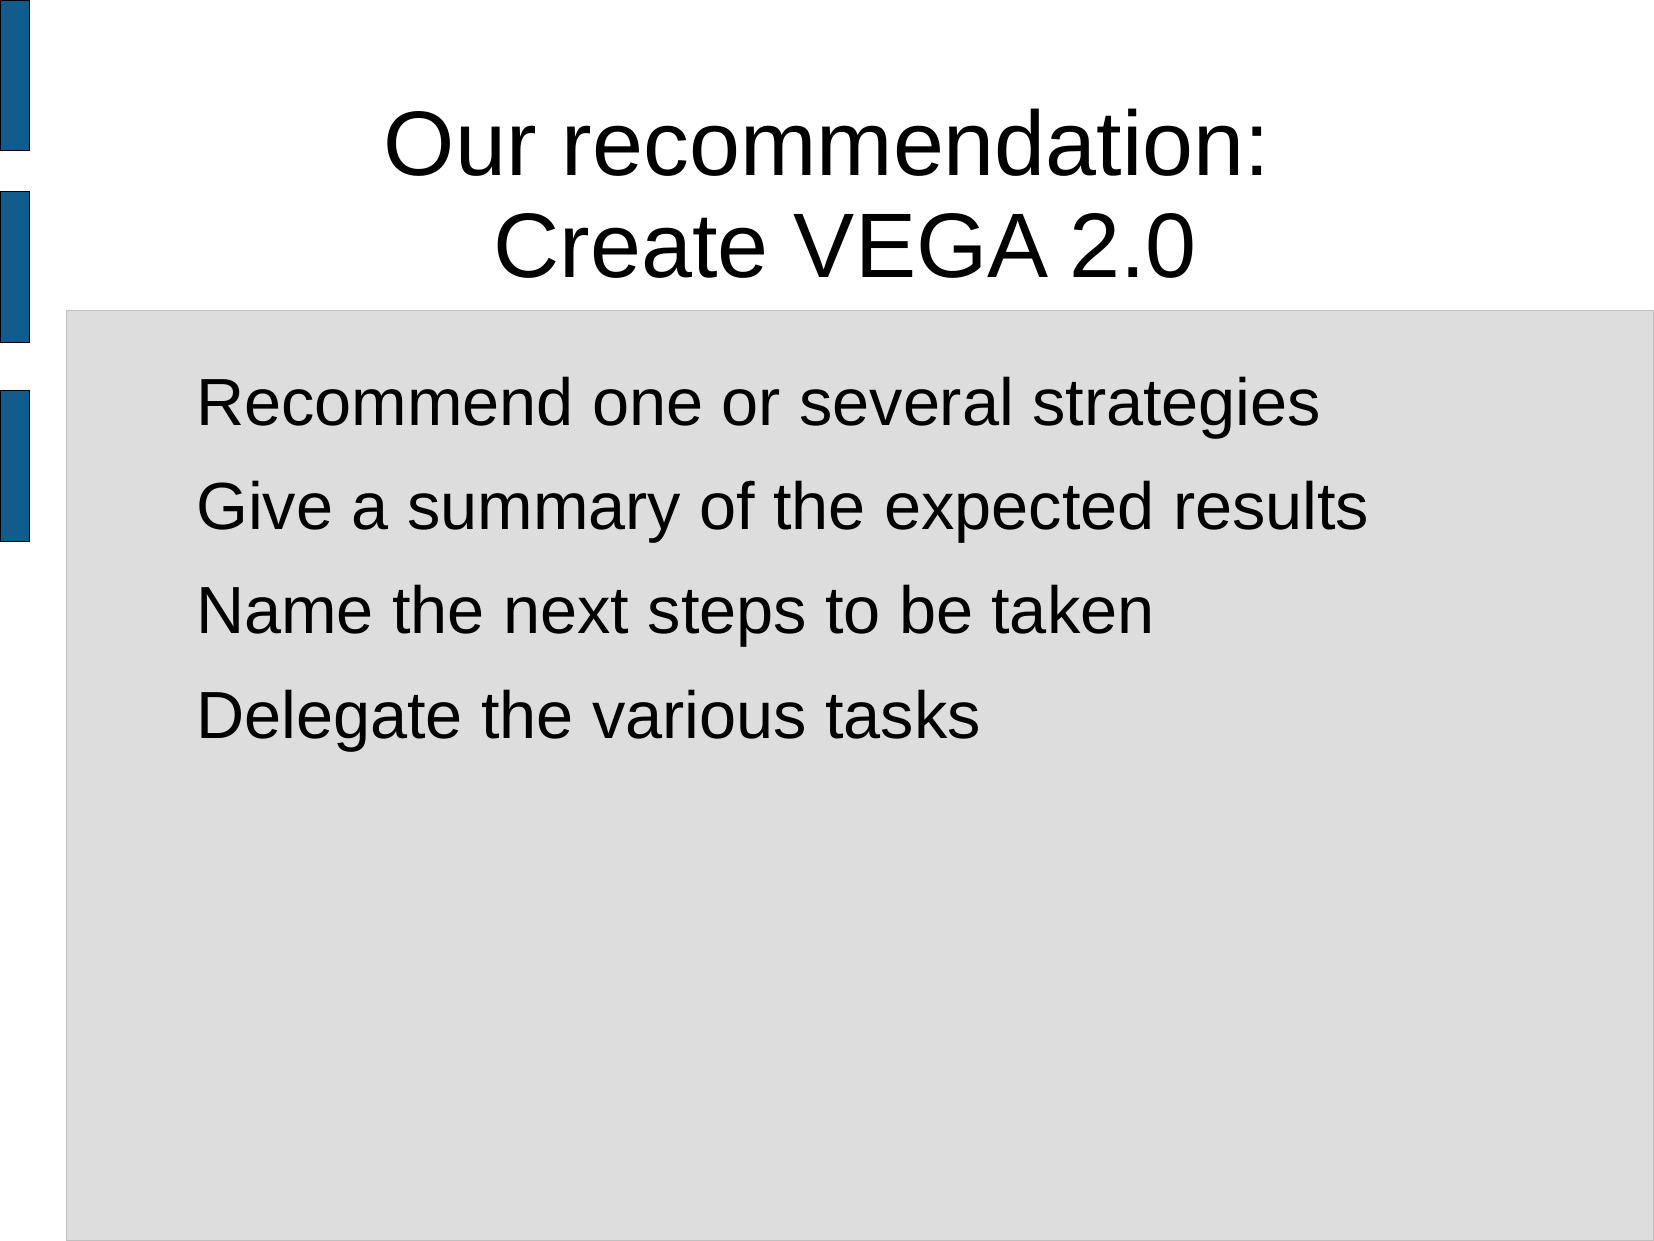

# Our recommendation: Create VEGA 2.0
Recommend one or several strategies
Give a summary of the expected results
Name the next steps to be taken
Delegate the various tasks